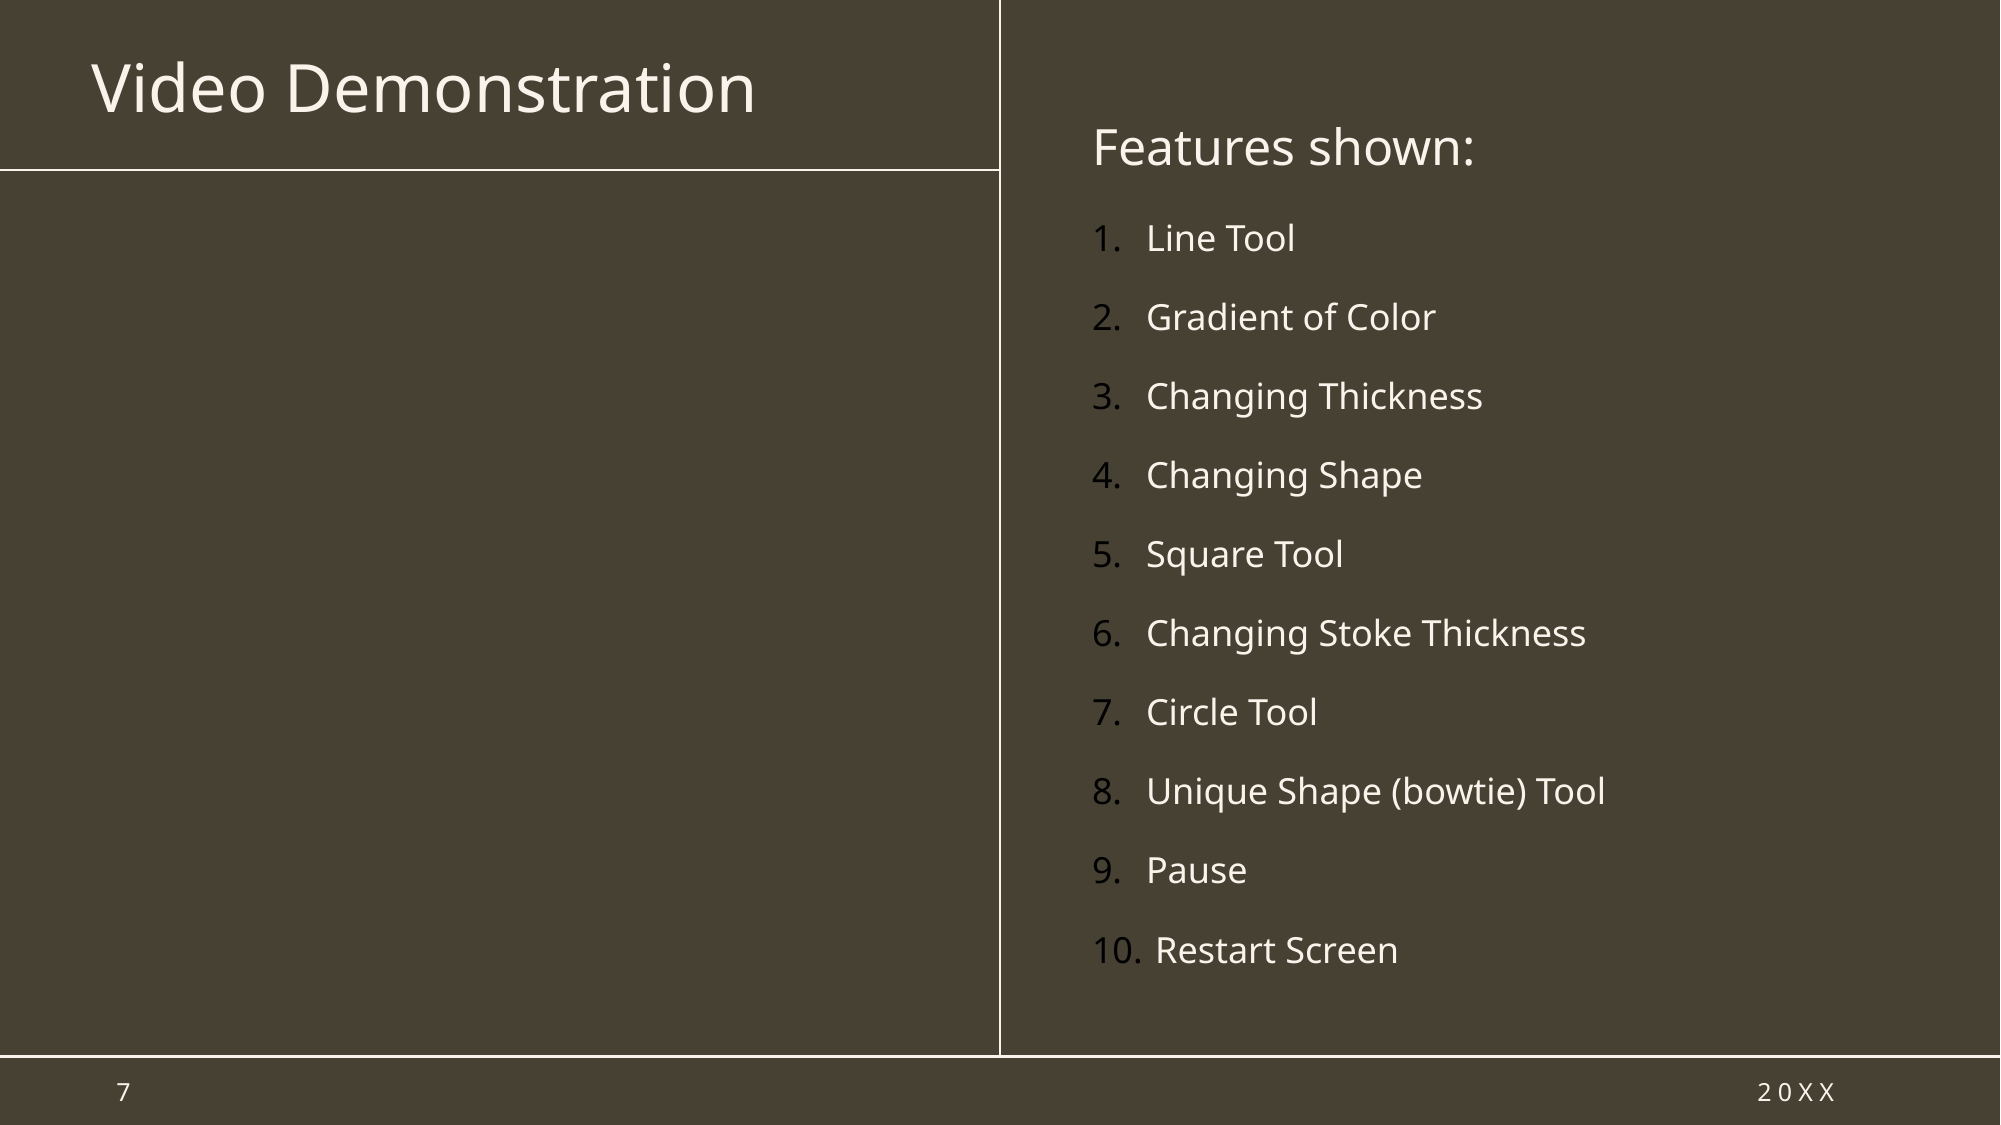

# Video Demonstration
Features shown:
Line Tool
Gradient of Color
Changing Thickness
Changing Shape
Square Tool
Changing Stoke Thickness
Circle Tool
Unique Shape (bowtie) Tool
Pause
 Restart Screen
20XX